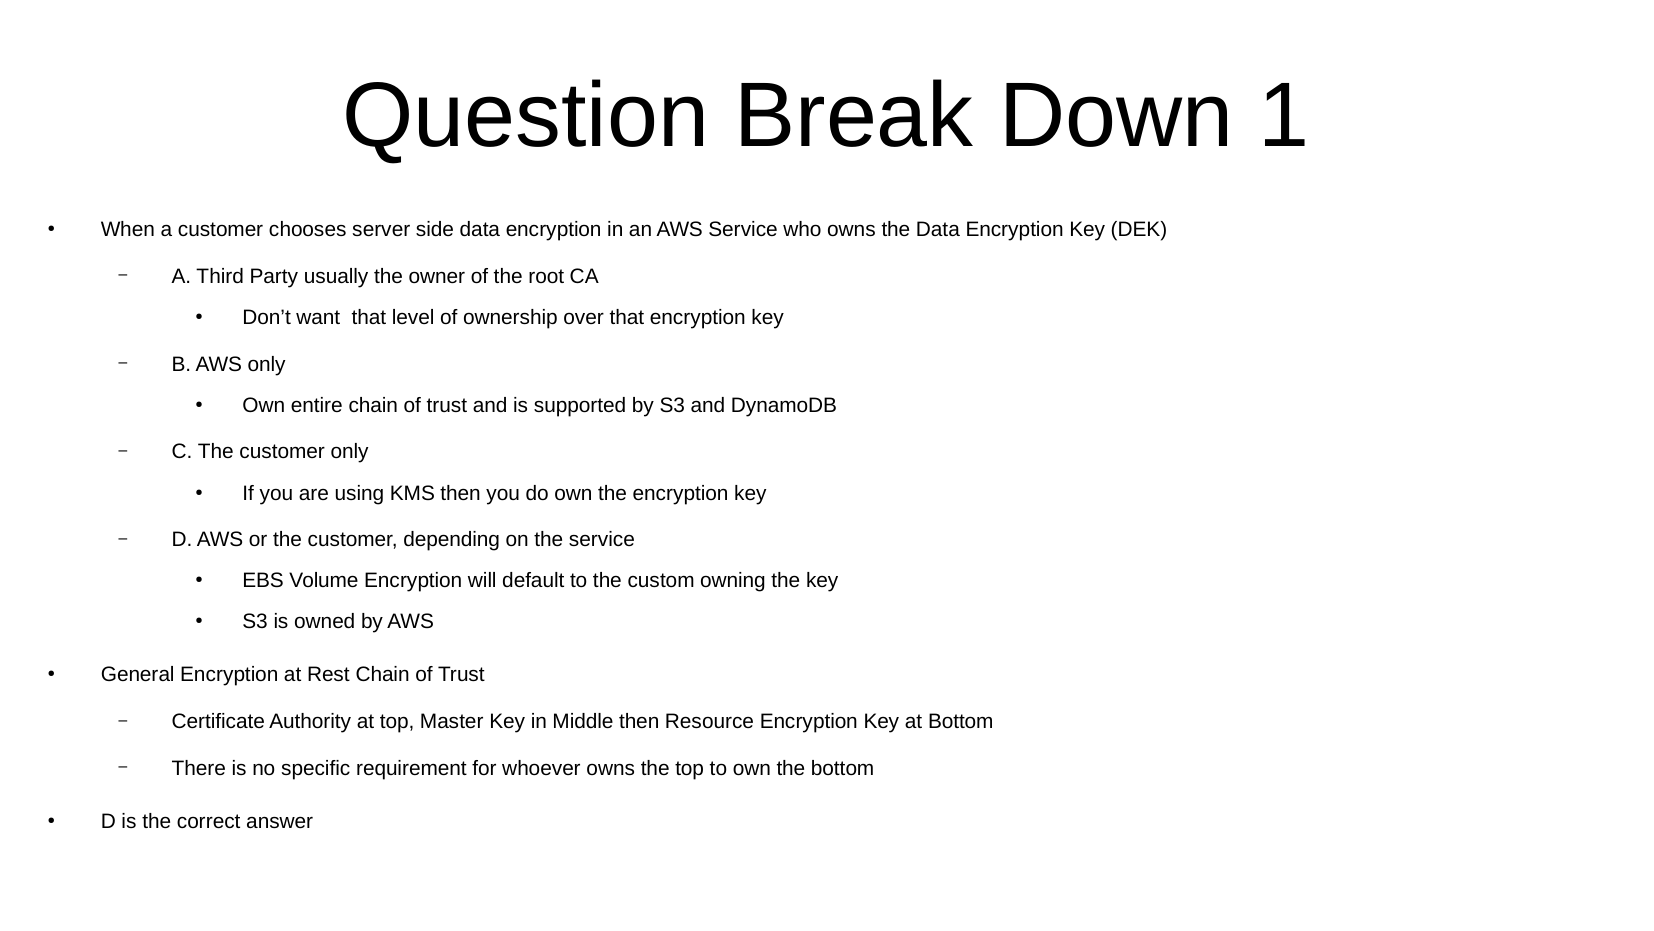

# Question Break Down 1
When a customer chooses server side data encryption in an AWS Service who owns the Data Encryption Key (DEK)
A. Third Party usually the owner of the root CA
Don’t want that level of ownership over that encryption key
B. AWS only
Own entire chain of trust and is supported by S3 and DynamoDB
C. The customer only
If you are using KMS then you do own the encryption key
D. AWS or the customer, depending on the service
EBS Volume Encryption will default to the custom owning the key
S3 is owned by AWS
General Encryption at Rest Chain of Trust
Certificate Authority at top, Master Key in Middle then Resource Encryption Key at Bottom
There is no specific requirement for whoever owns the top to own the bottom
D is the correct answer